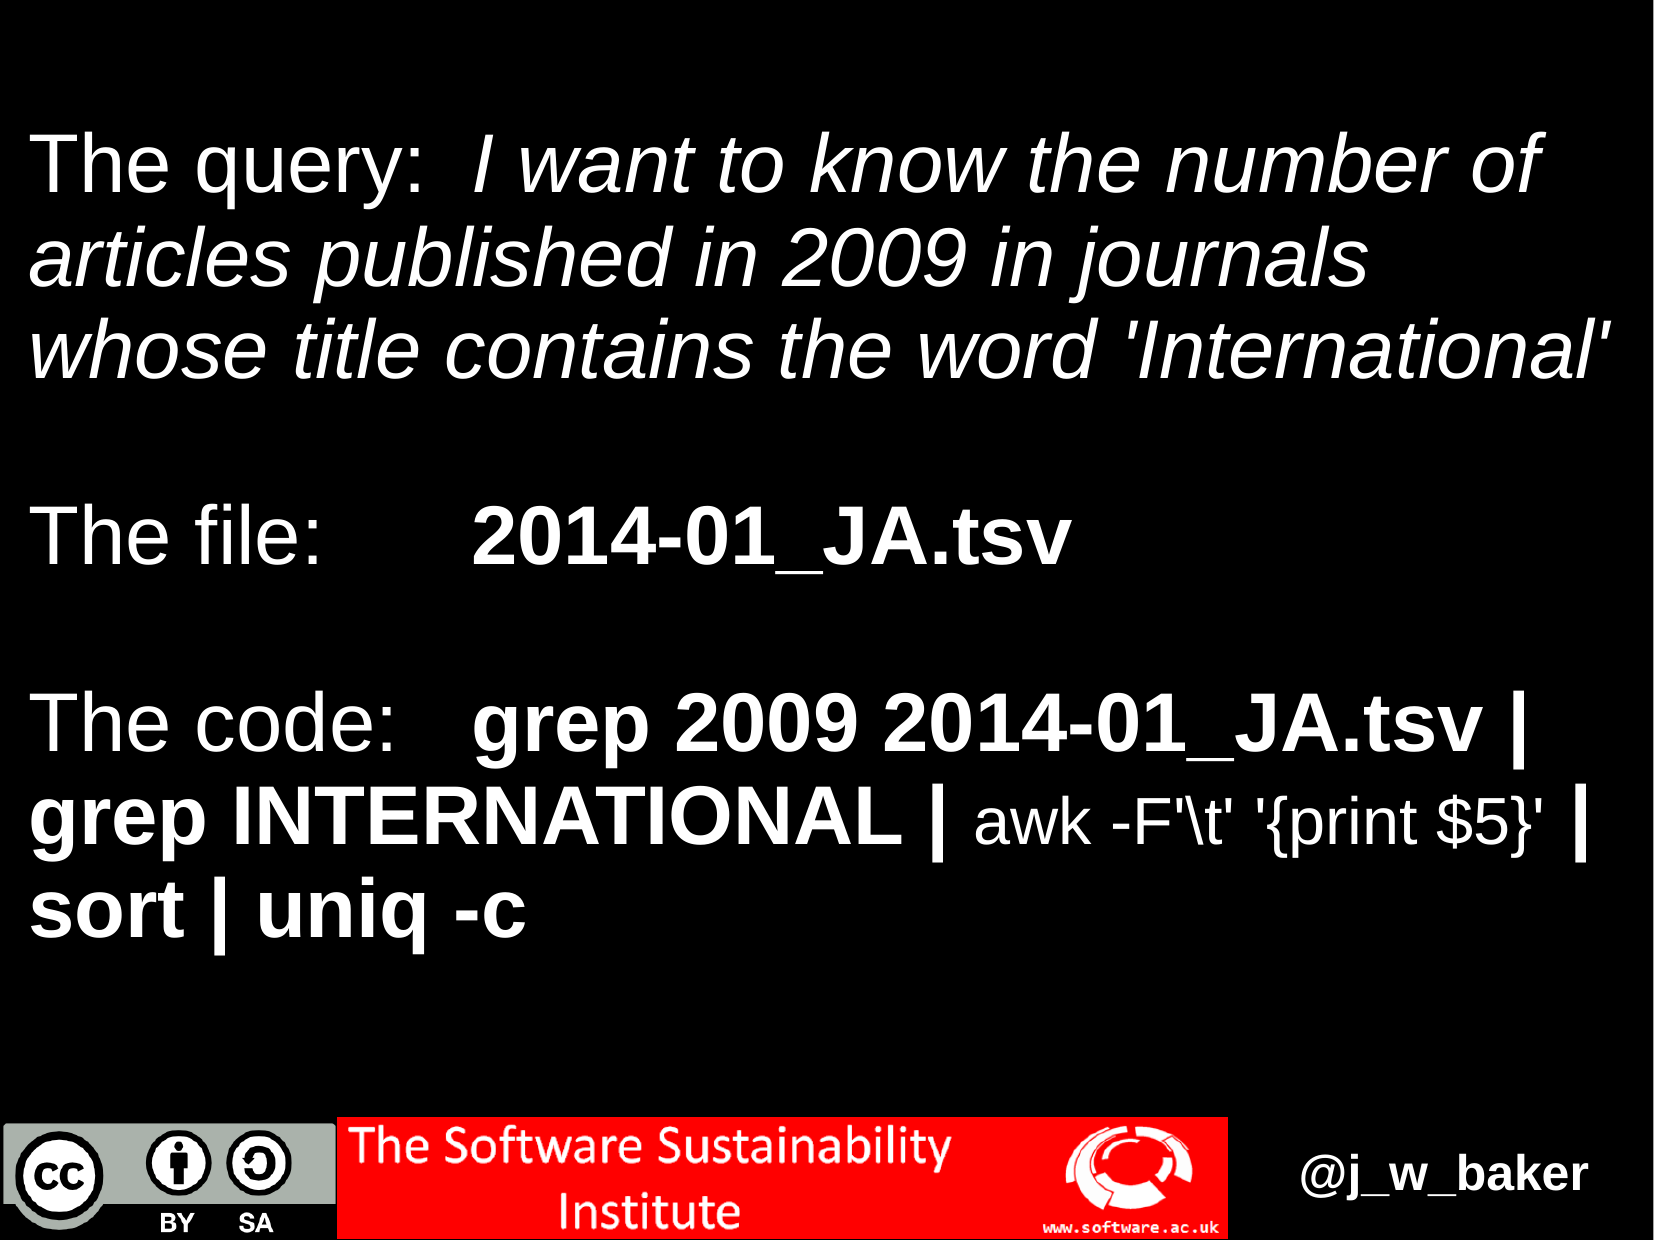

The query:	I want to know the number of articles published in 2009 in journals whose title contains the word 'International'
The file: 		2014-01_JA.tsv
The code: 	grep 2009 2014-01_JA.tsv | grep INTERNATIONAL | awk -F'\t' '{print $5}' | sort | uniq -c
@j_w_baker